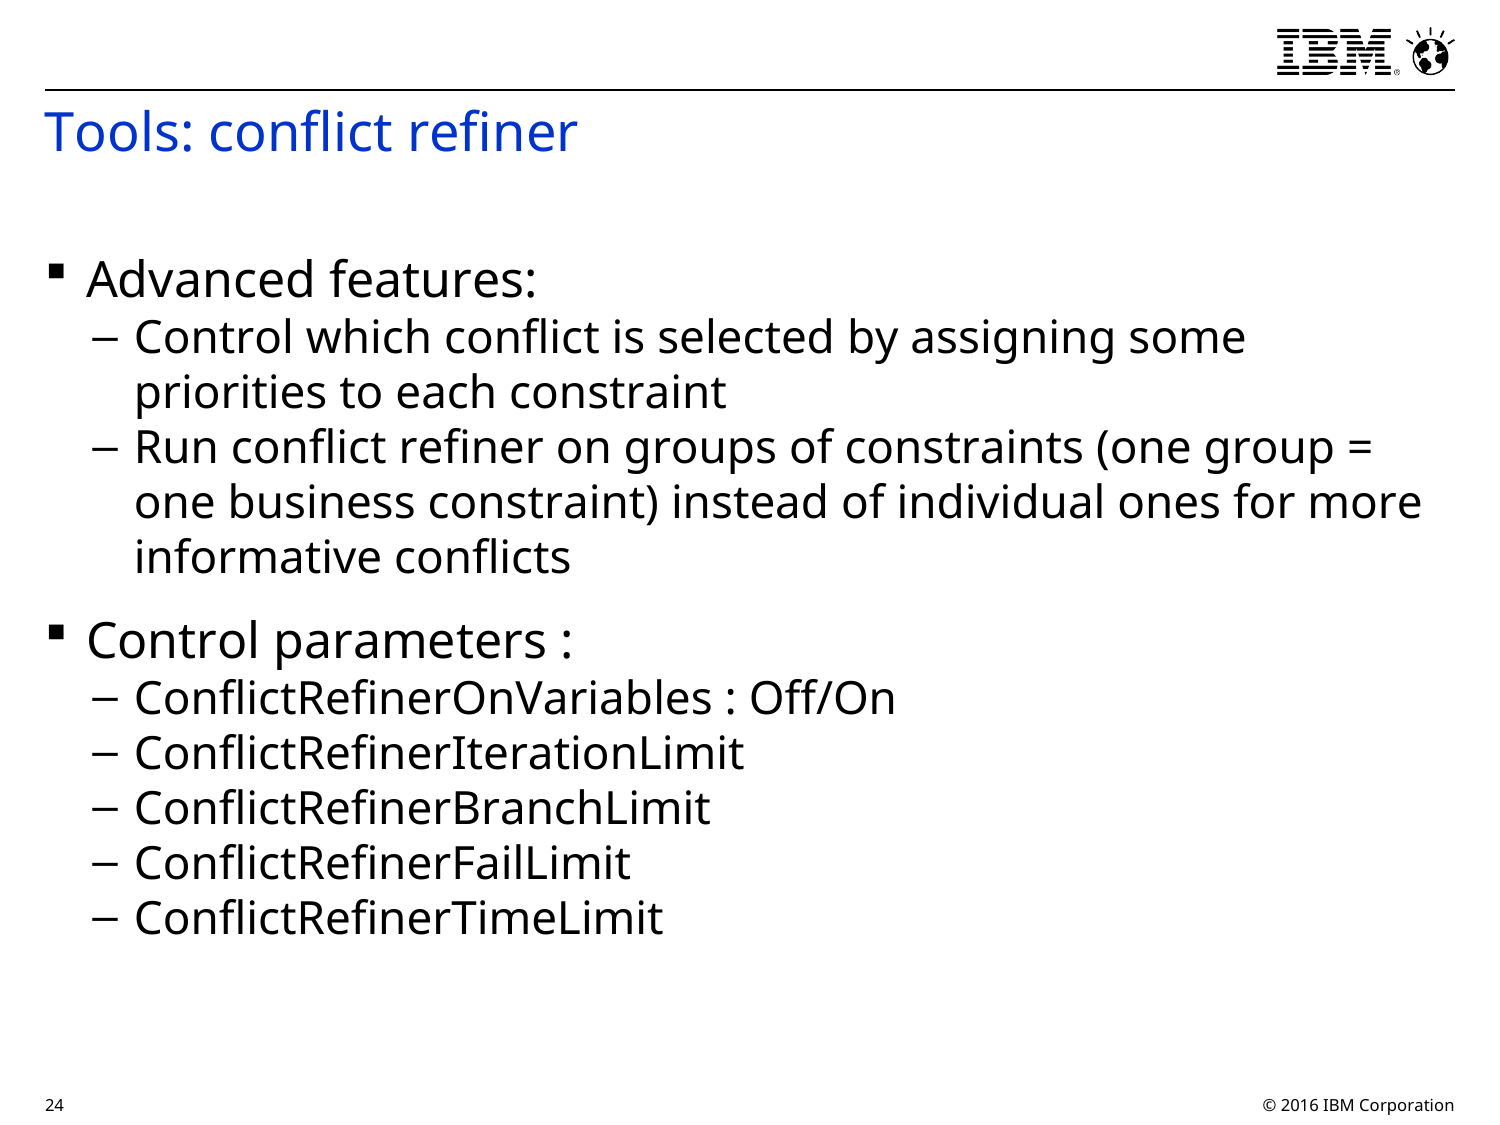

# Tools: conflict refiner
Advanced features:
Control which conflict is selected by assigning some priorities to each constraint
Run conflict refiner on groups of constraints (one group = one business constraint) instead of individual ones for more informative conflicts
Control parameters :
ConflictRefinerOnVariables : Off/On
ConflictRefinerIterationLimit
ConflictRefinerBranchLimit
ConflictRefinerFailLimit
ConflictRefinerTimeLimit
24